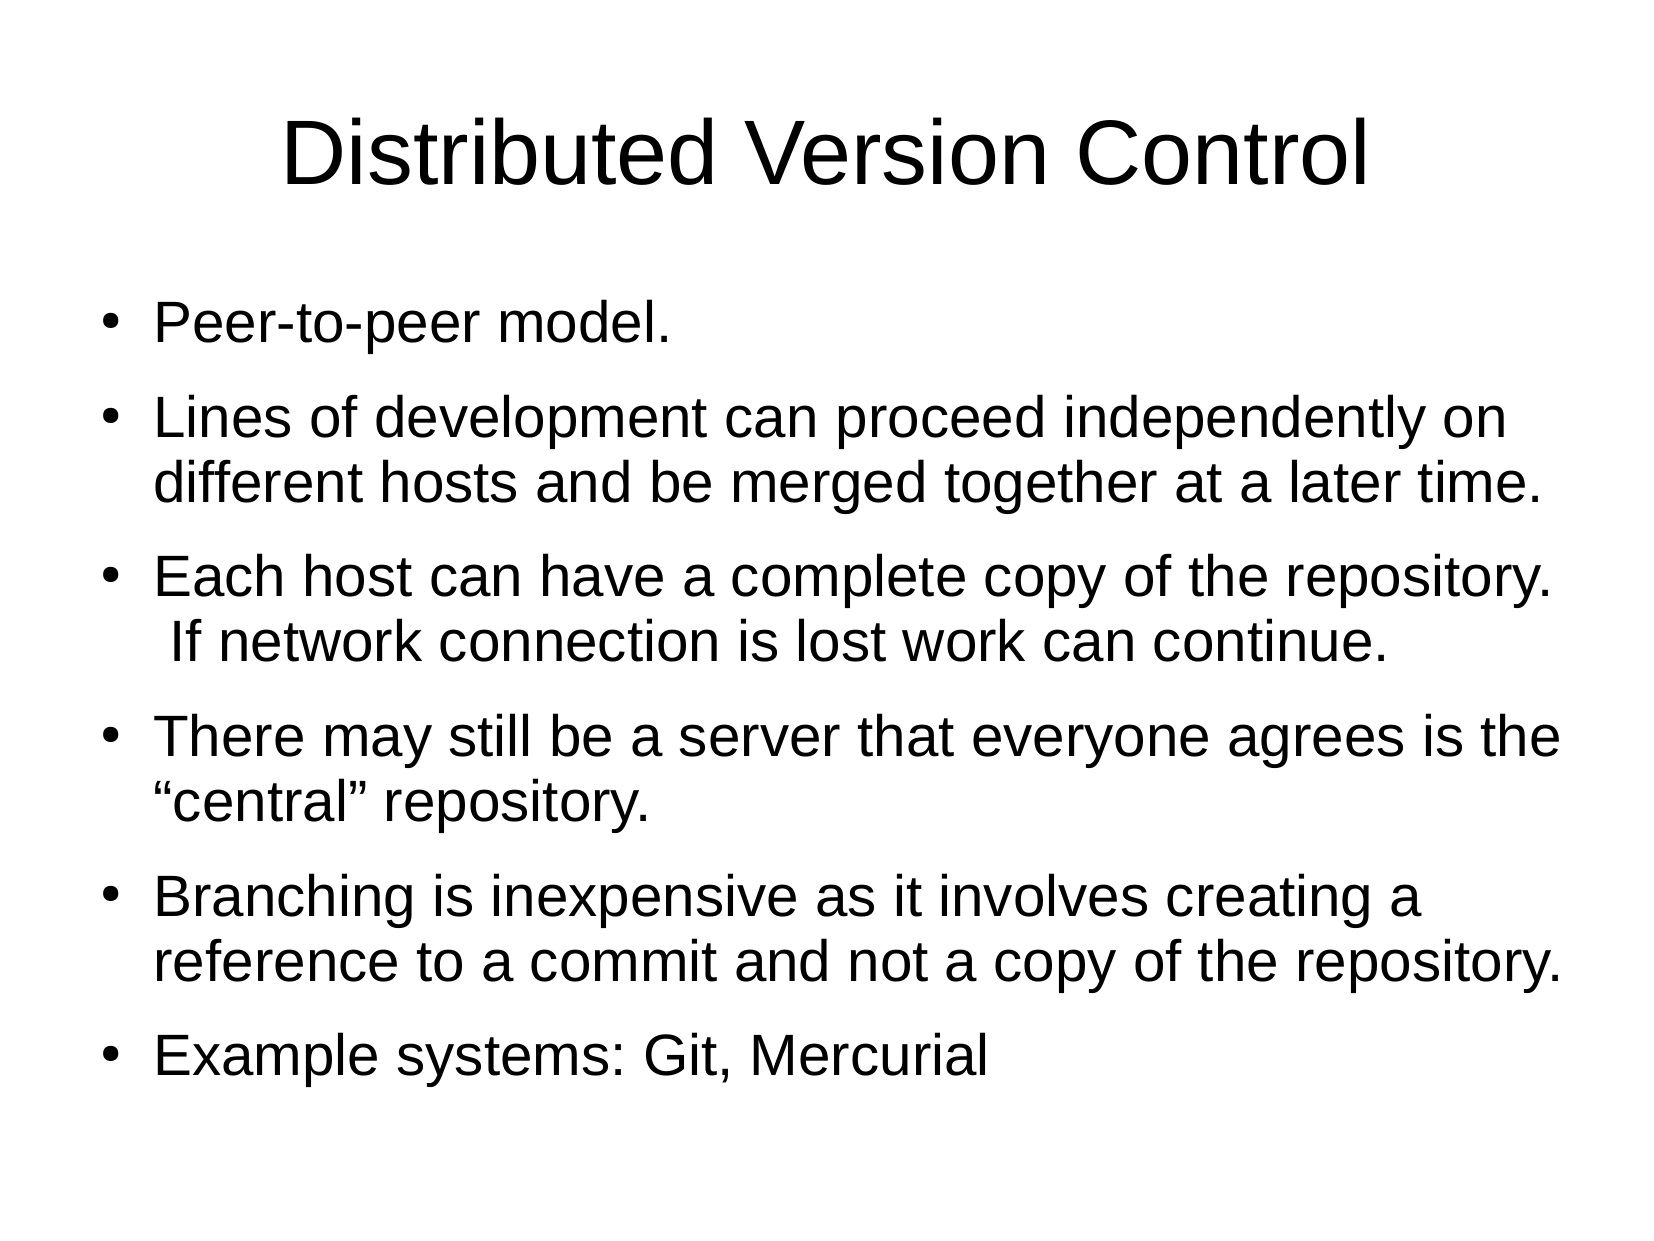

# Distributed Version Control
Peer-to-peer model.
Lines of development can proceed independently on different hosts and be merged together at a later time.
Each host can have a complete copy of the repository. If network connection is lost work can continue.
There may still be a server that everyone agrees is the “central” repository.
Branching is inexpensive as it involves creating a reference to a commit and not a copy of the repository.
Example systems: Git, Mercurial